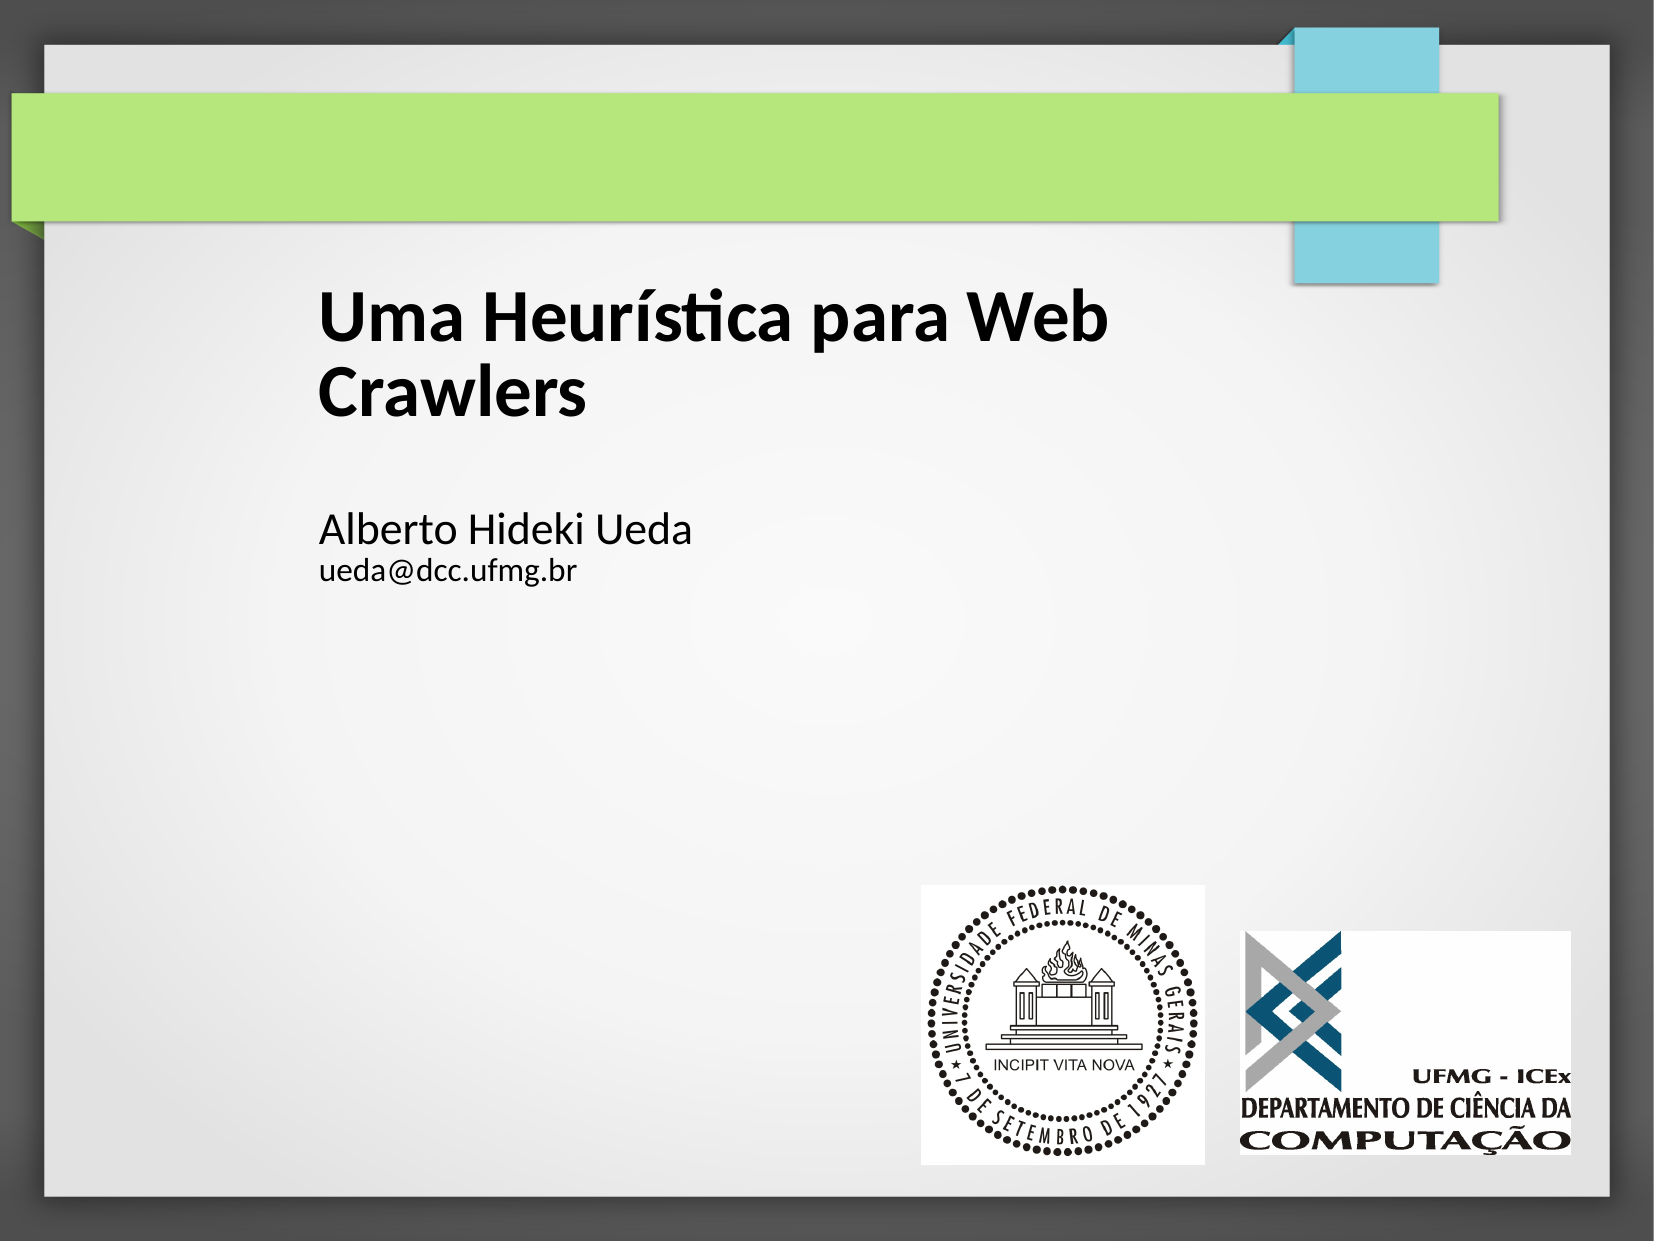

# Uma Heurística para Web Crawlers Alberto Hideki Ueda ueda@dcc.ufmg.br